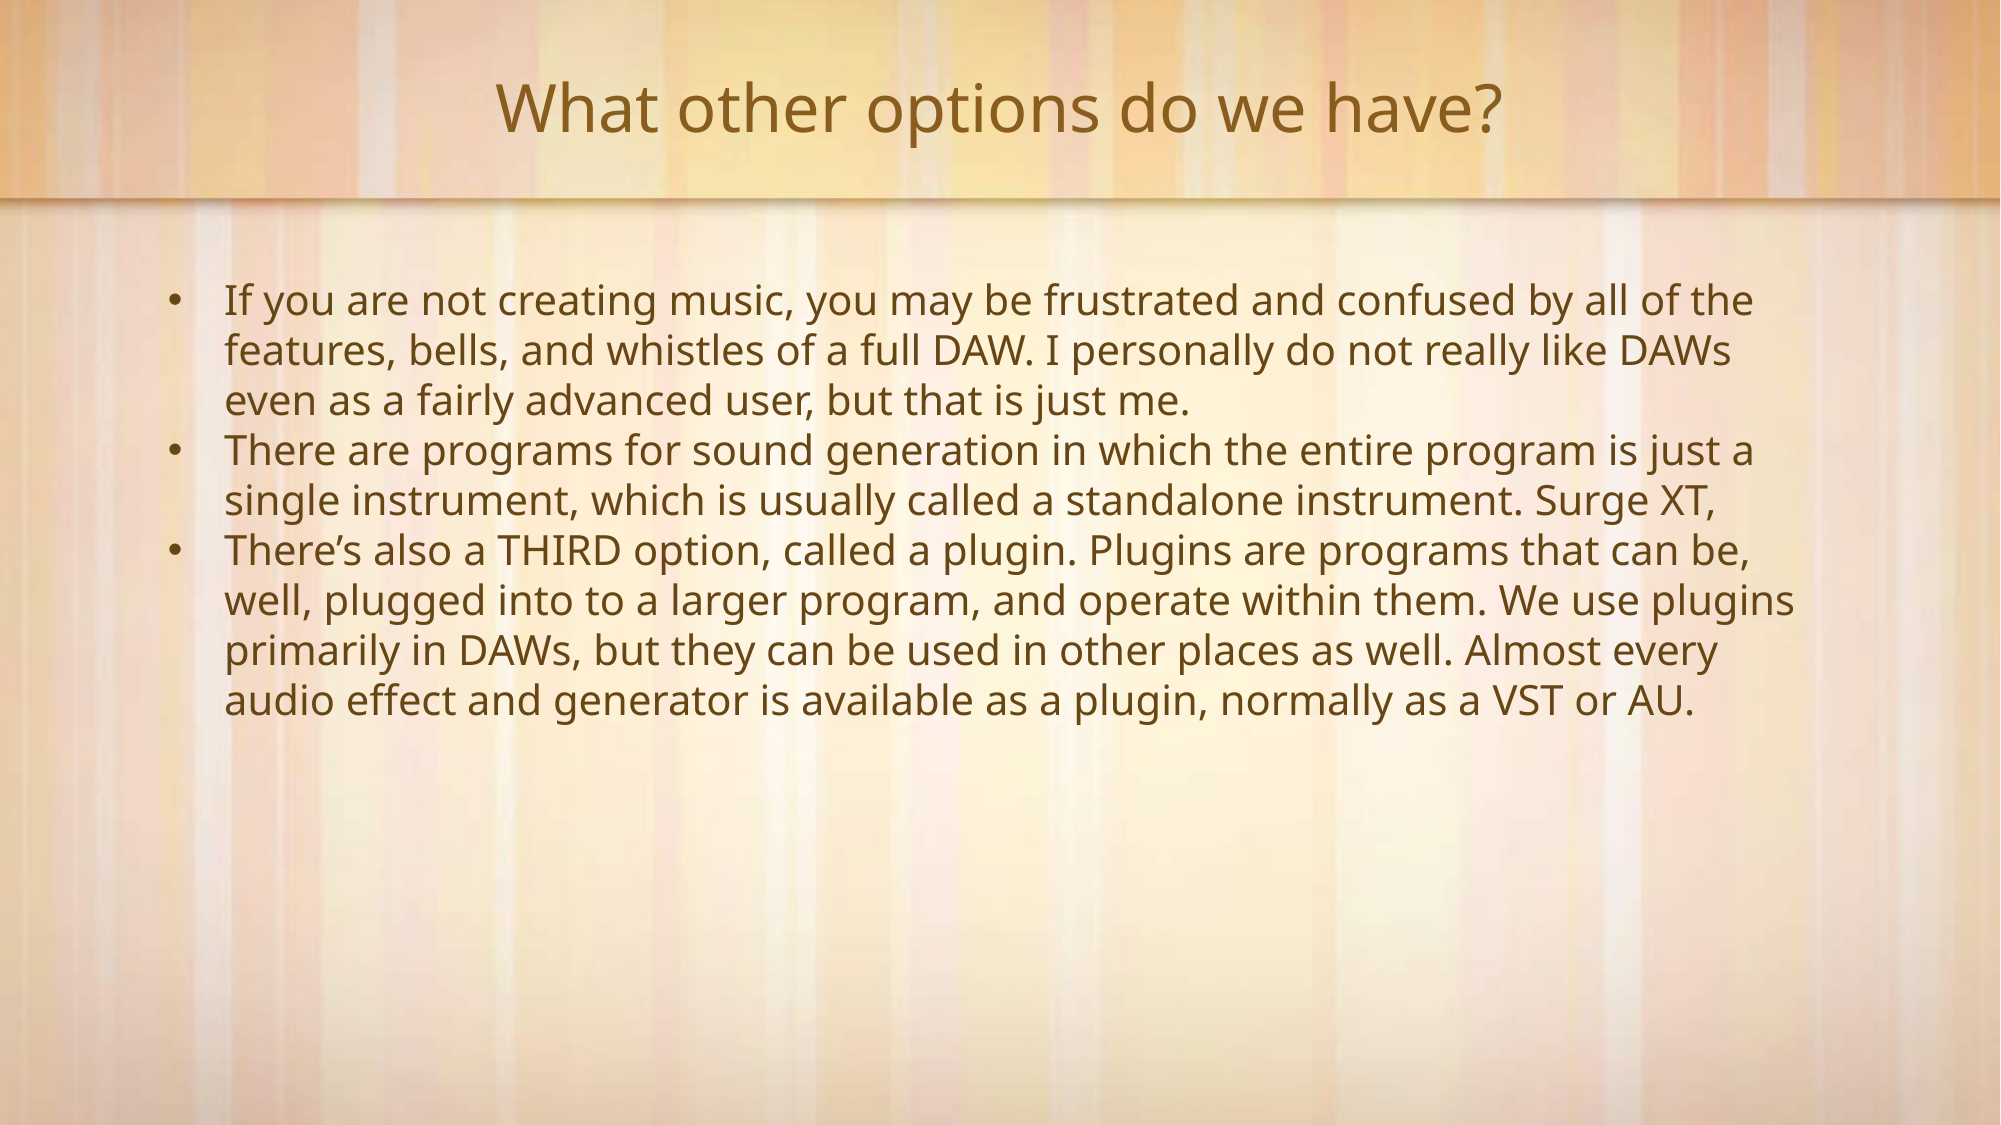

What other options do we have?
# If you are not creating music, you may be frustrated and confused by all of the features, bells, and whistles of a full DAW. I personally do not really like DAWs even as a fairly advanced user, but that is just me.
There are programs for sound generation in which the entire program is just a single instrument, which is usually called a standalone instrument. Surge XT,
There’s also a THIRD option, called a plugin. Plugins are programs that can be, well, plugged into to a larger program, and operate within them. We use plugins primarily in DAWs, but they can be used in other places as well. Almost every audio effect and generator is available as a plugin, normally as a VST or AU.